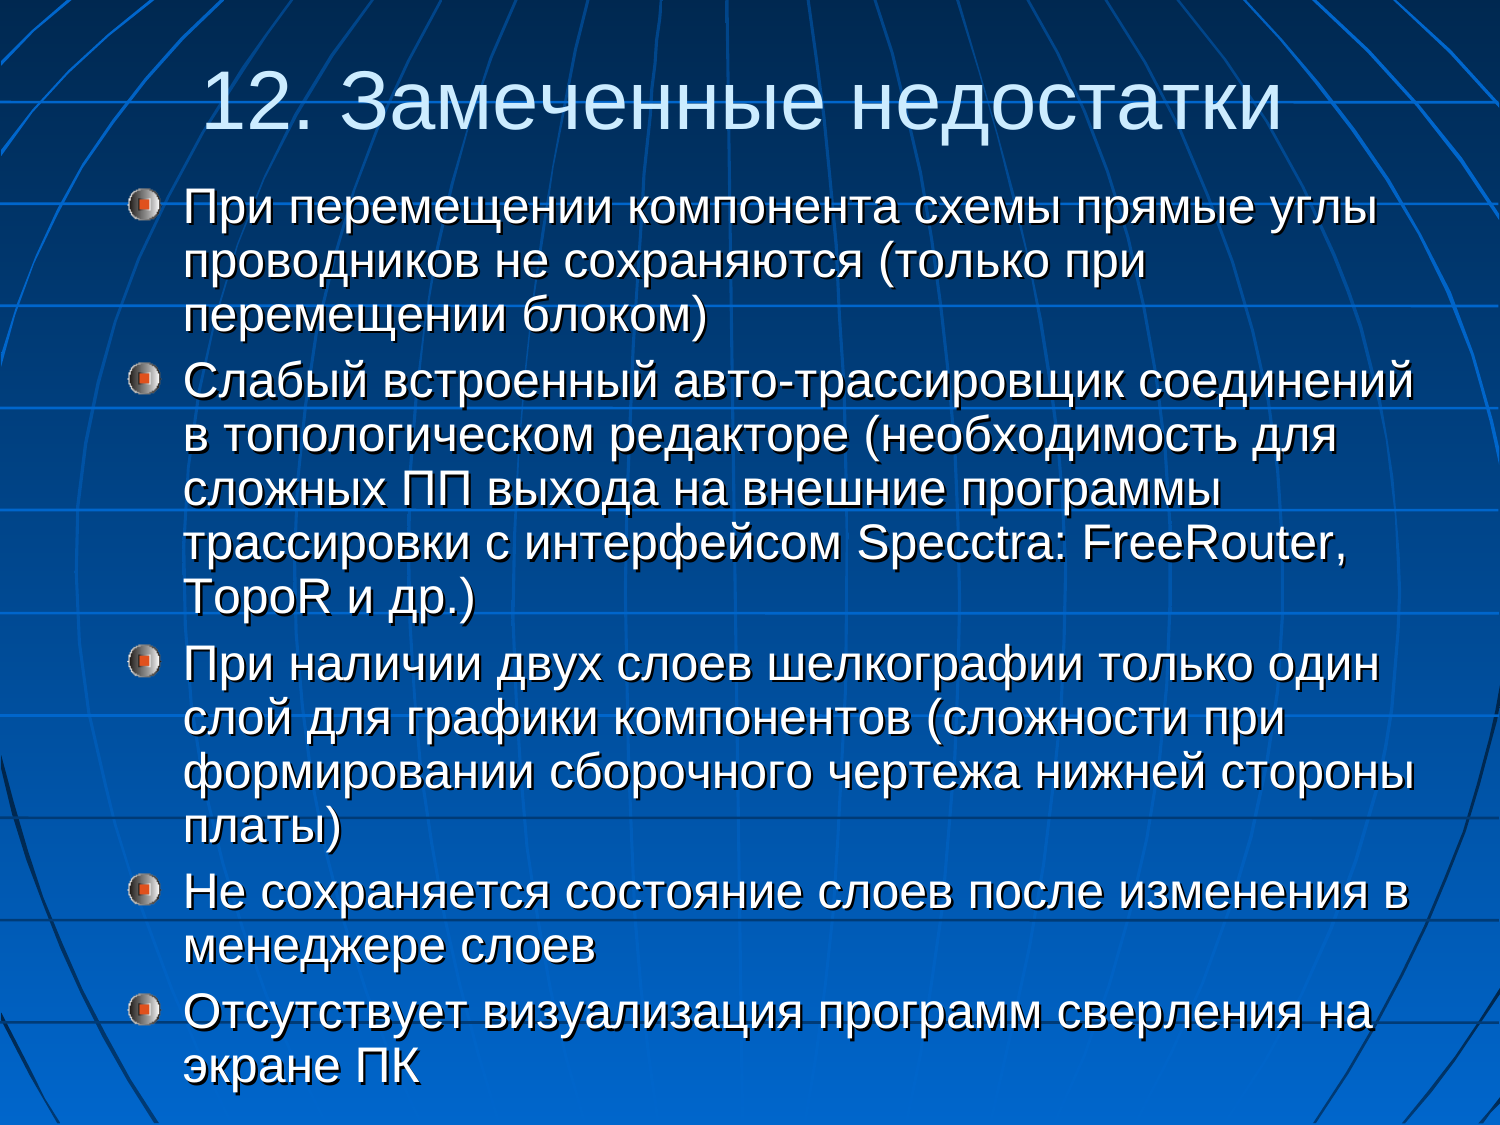

12. Замеченные недостатки
При перемещении компонента схемы прямые углы проводников не сохраняются (только при перемещении блоком)
Слабый встроенный авто-трассировщик соединений в топологическом редакторе (необходимость для сложных ПП выхода на внешние программы трассировки с интерфейсом Specctra: FreeRouter, TopoR и др.)
При наличии двух слоев шелкографии только один слой для графики компонентов (сложности при формировании сборочного чертежа нижней стороны платы)
Не сохраняется состояние слоев после изменения в менеджере слоев
Отсутствует визуализация программ сверления на экране ПК